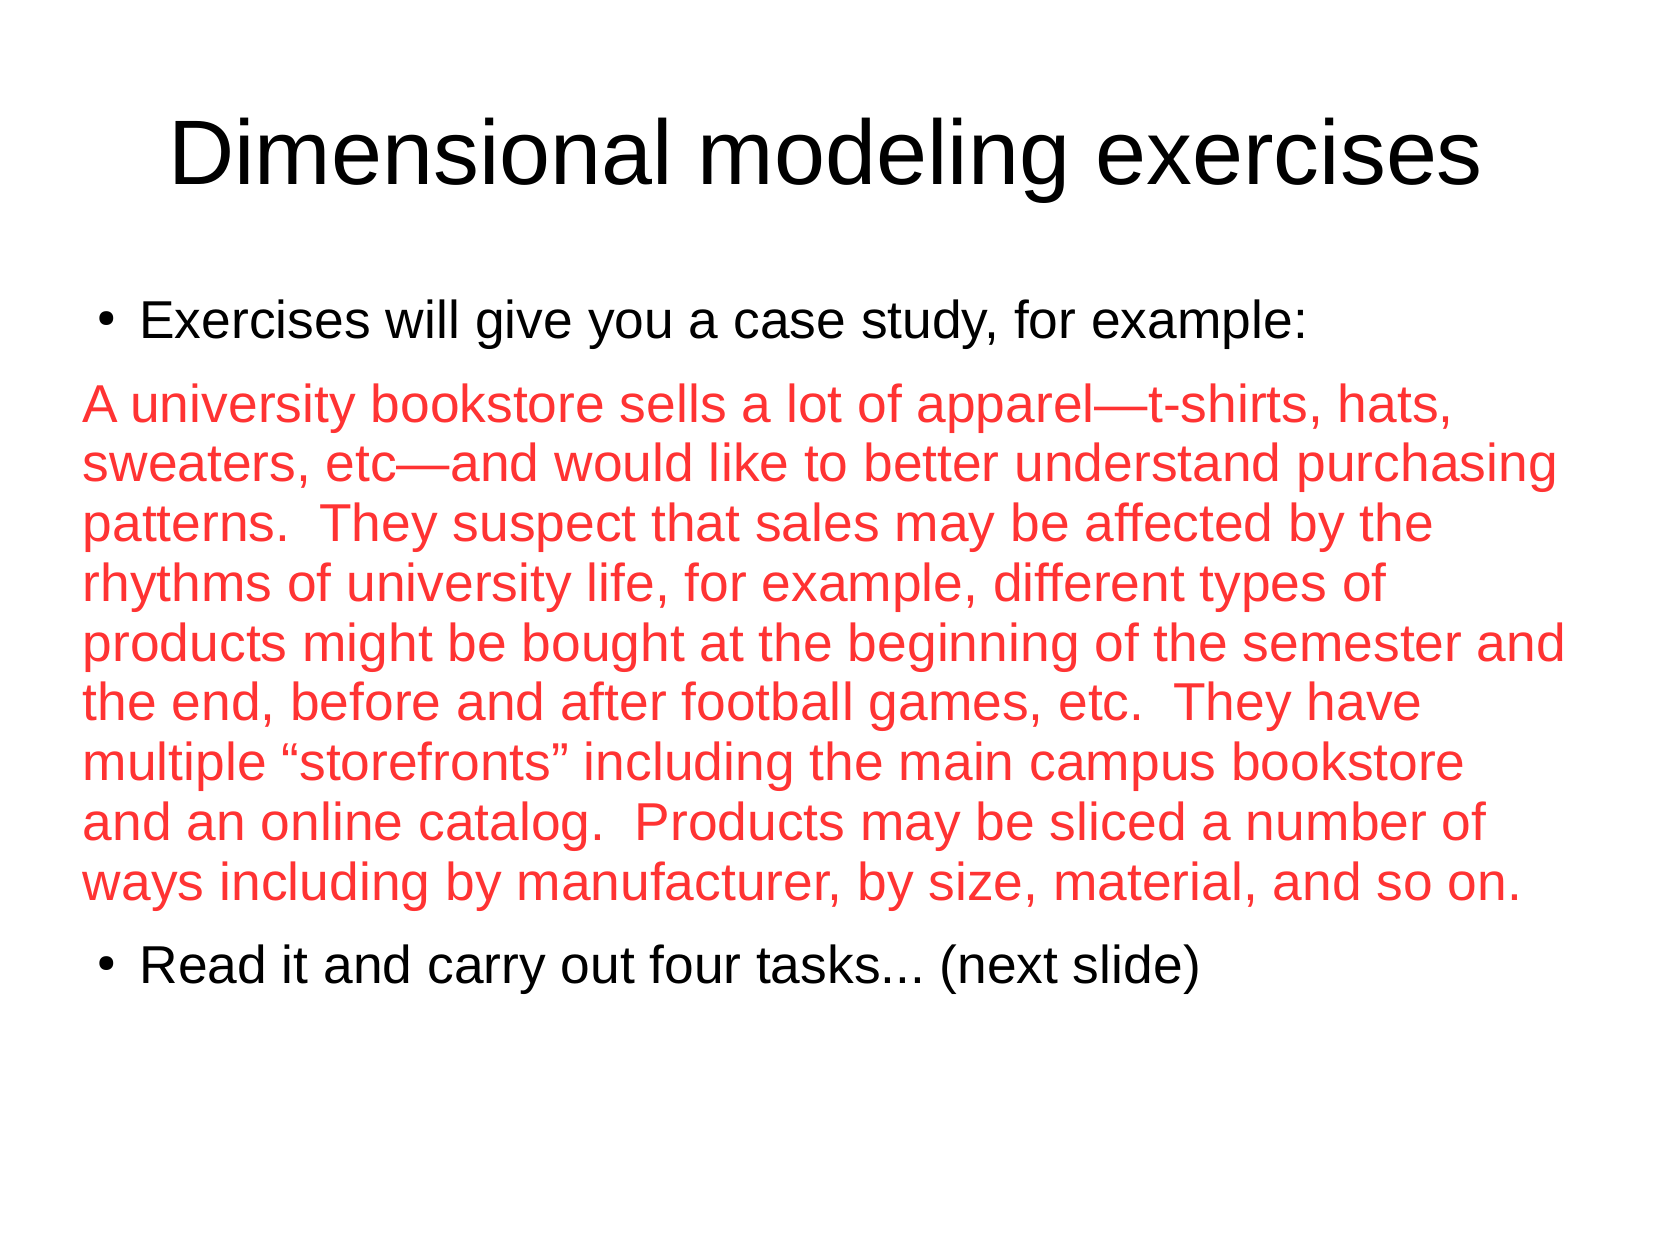

# Dimensional modeling exercises
Exercises will give you a case study, for example:
A university bookstore sells a lot of apparel—t-shirts, hats, sweaters, etc—and would like to better understand purchasing patterns. They suspect that sales may be affected by the rhythms of university life, for example, different types of products might be bought at the beginning of the semester and the end, before and after football games, etc. They have multiple “storefronts” including the main campus bookstore and an online catalog. Products may be sliced a number of ways including by manufacturer, by size, material, and so on.
Read it and carry out four tasks... (next slide)